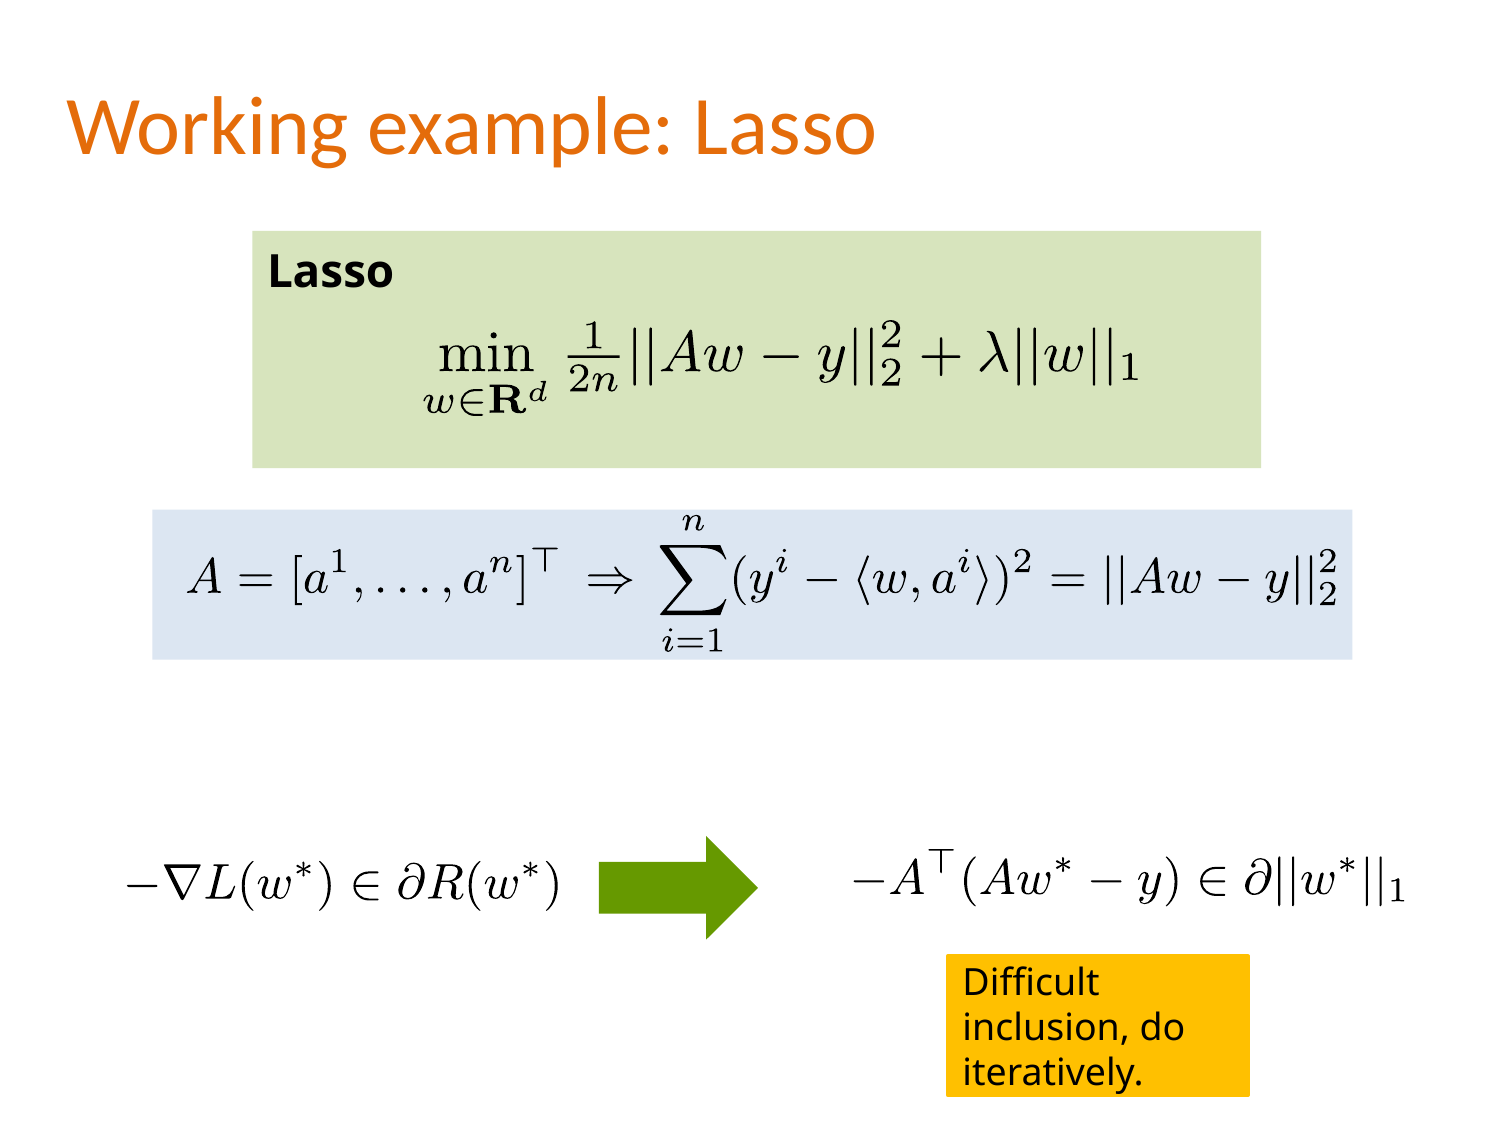

Working example: Lasso
Lasso
Why not keep them separate?
Difficult inclusion, do iteratively.